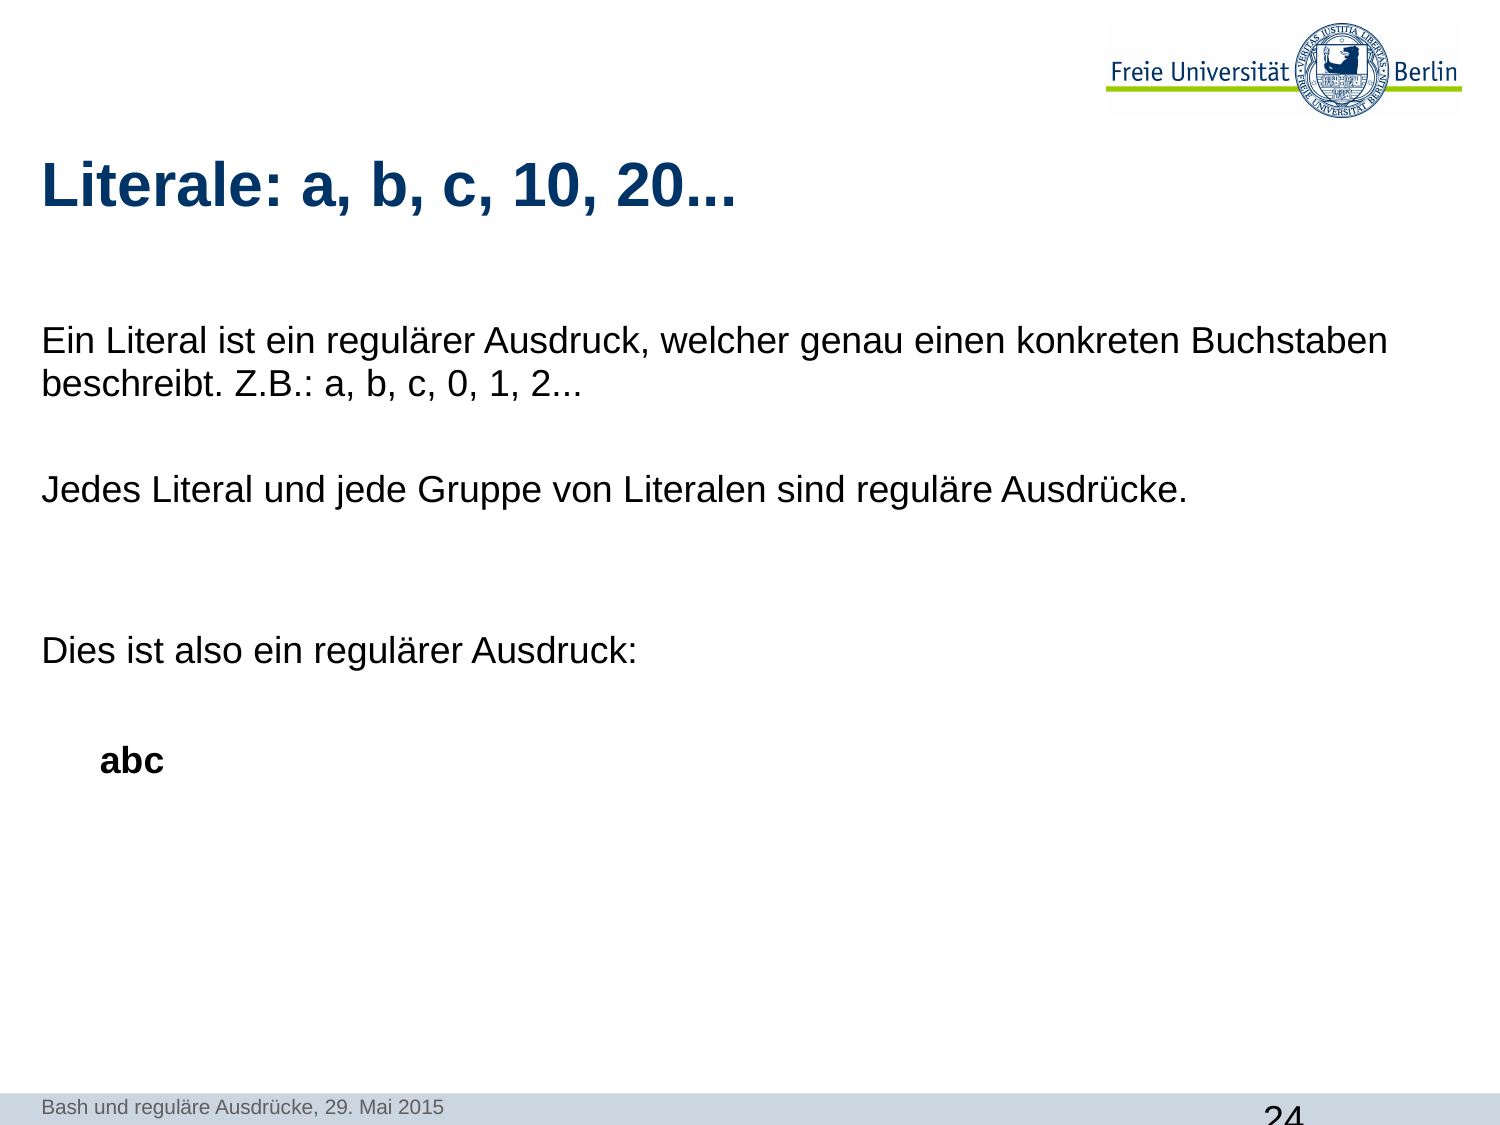

# Literale: a, b, c, 10, 20...
Ein Literal ist ein regulärer Ausdruck, welcher genau einen konkreten Buchstaben beschreibt. Z.B.: a, b, c, 0, 1, 2...
Jedes Literal und jede Gruppe von Literalen sind reguläre Ausdrücke.
Dies ist also ein regulärer Ausdruck:
abc